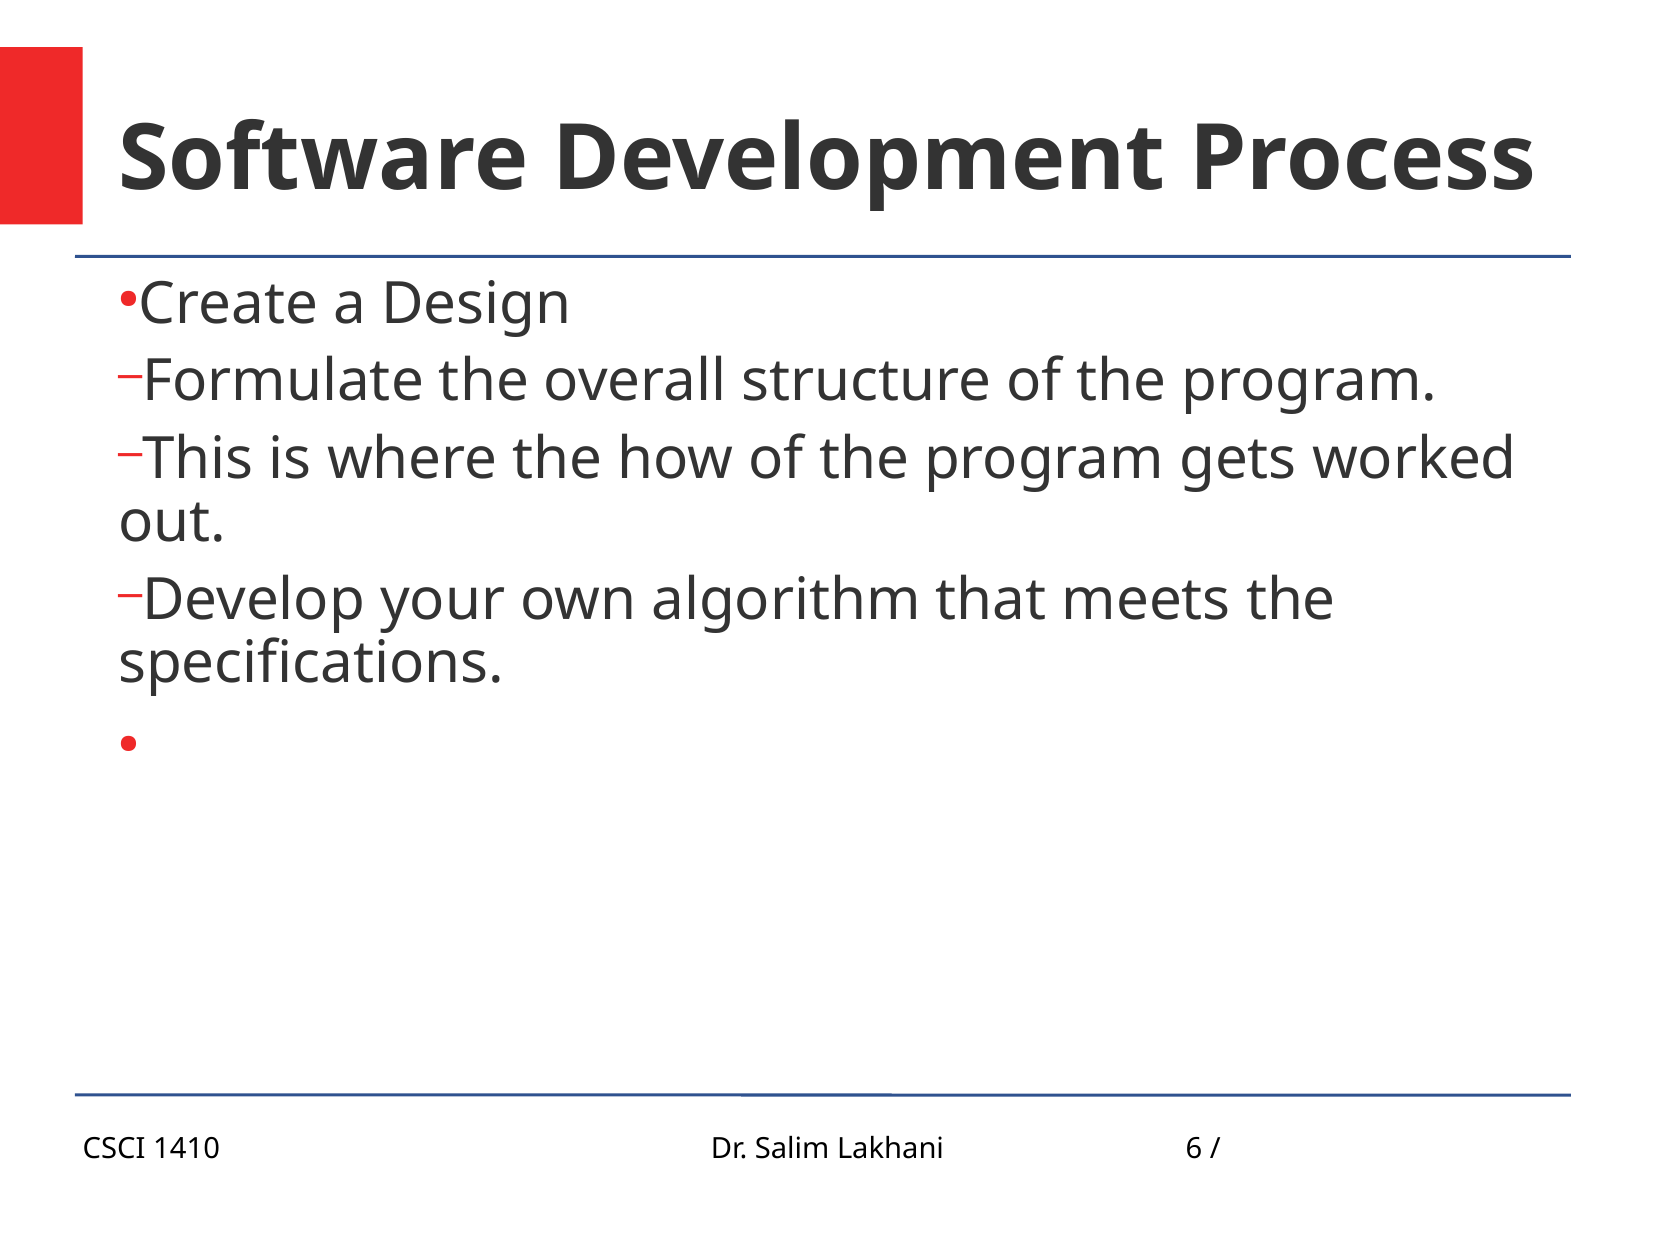

# Software Development Process
Create a Design
Formulate the overall structure of the program.
This is where the how of the program gets worked out.
Develop your own algorithm that meets the specifications.
CSCI 1410
Dr. Salim Lakhani